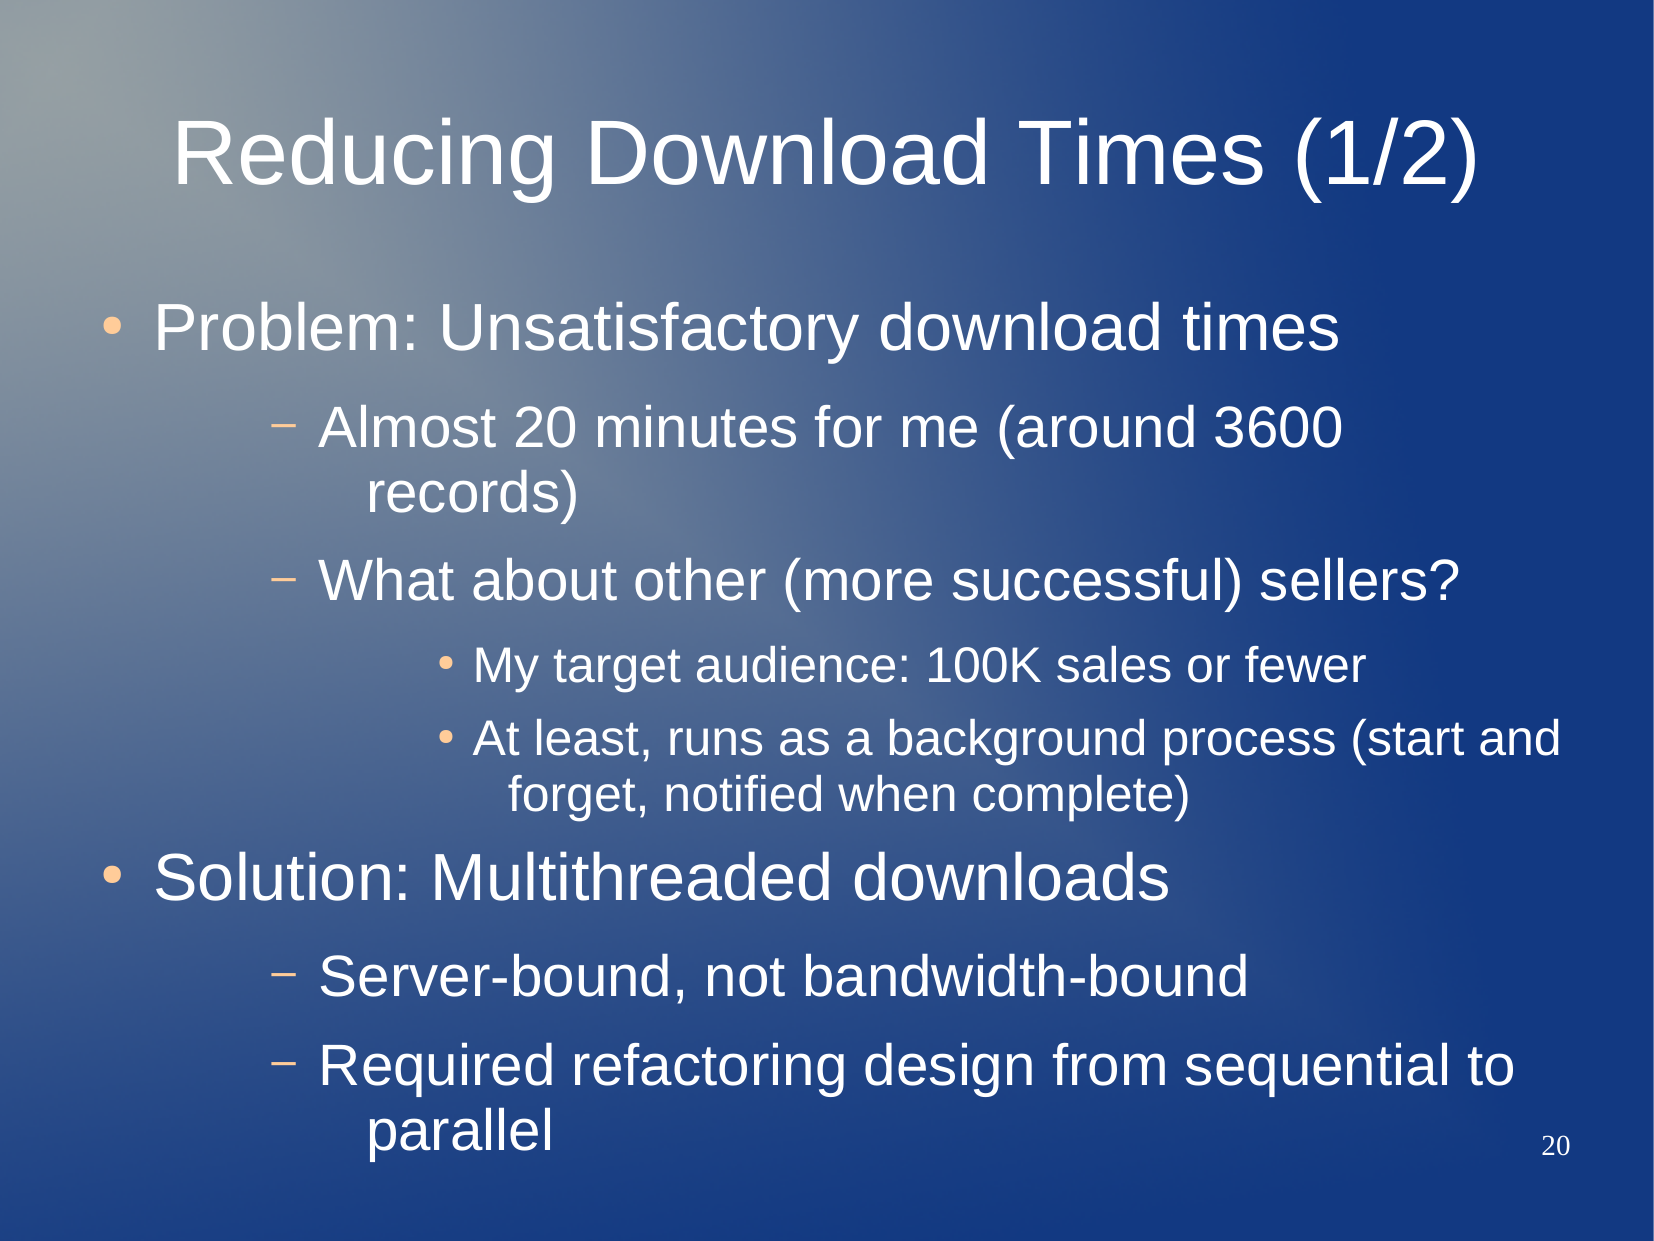

# Reducing Download Times (1/2)
Problem: Unsatisfactory download times
Almost 20 minutes for me (around 3600 records)
What about other (more successful) sellers?
My target audience: 100K sales or fewer
At least, runs as a background process (start and forget, notified when complete)
Solution: Multithreaded downloads
Server-bound, not bandwidth-bound
Required refactoring design from sequential to parallel
20